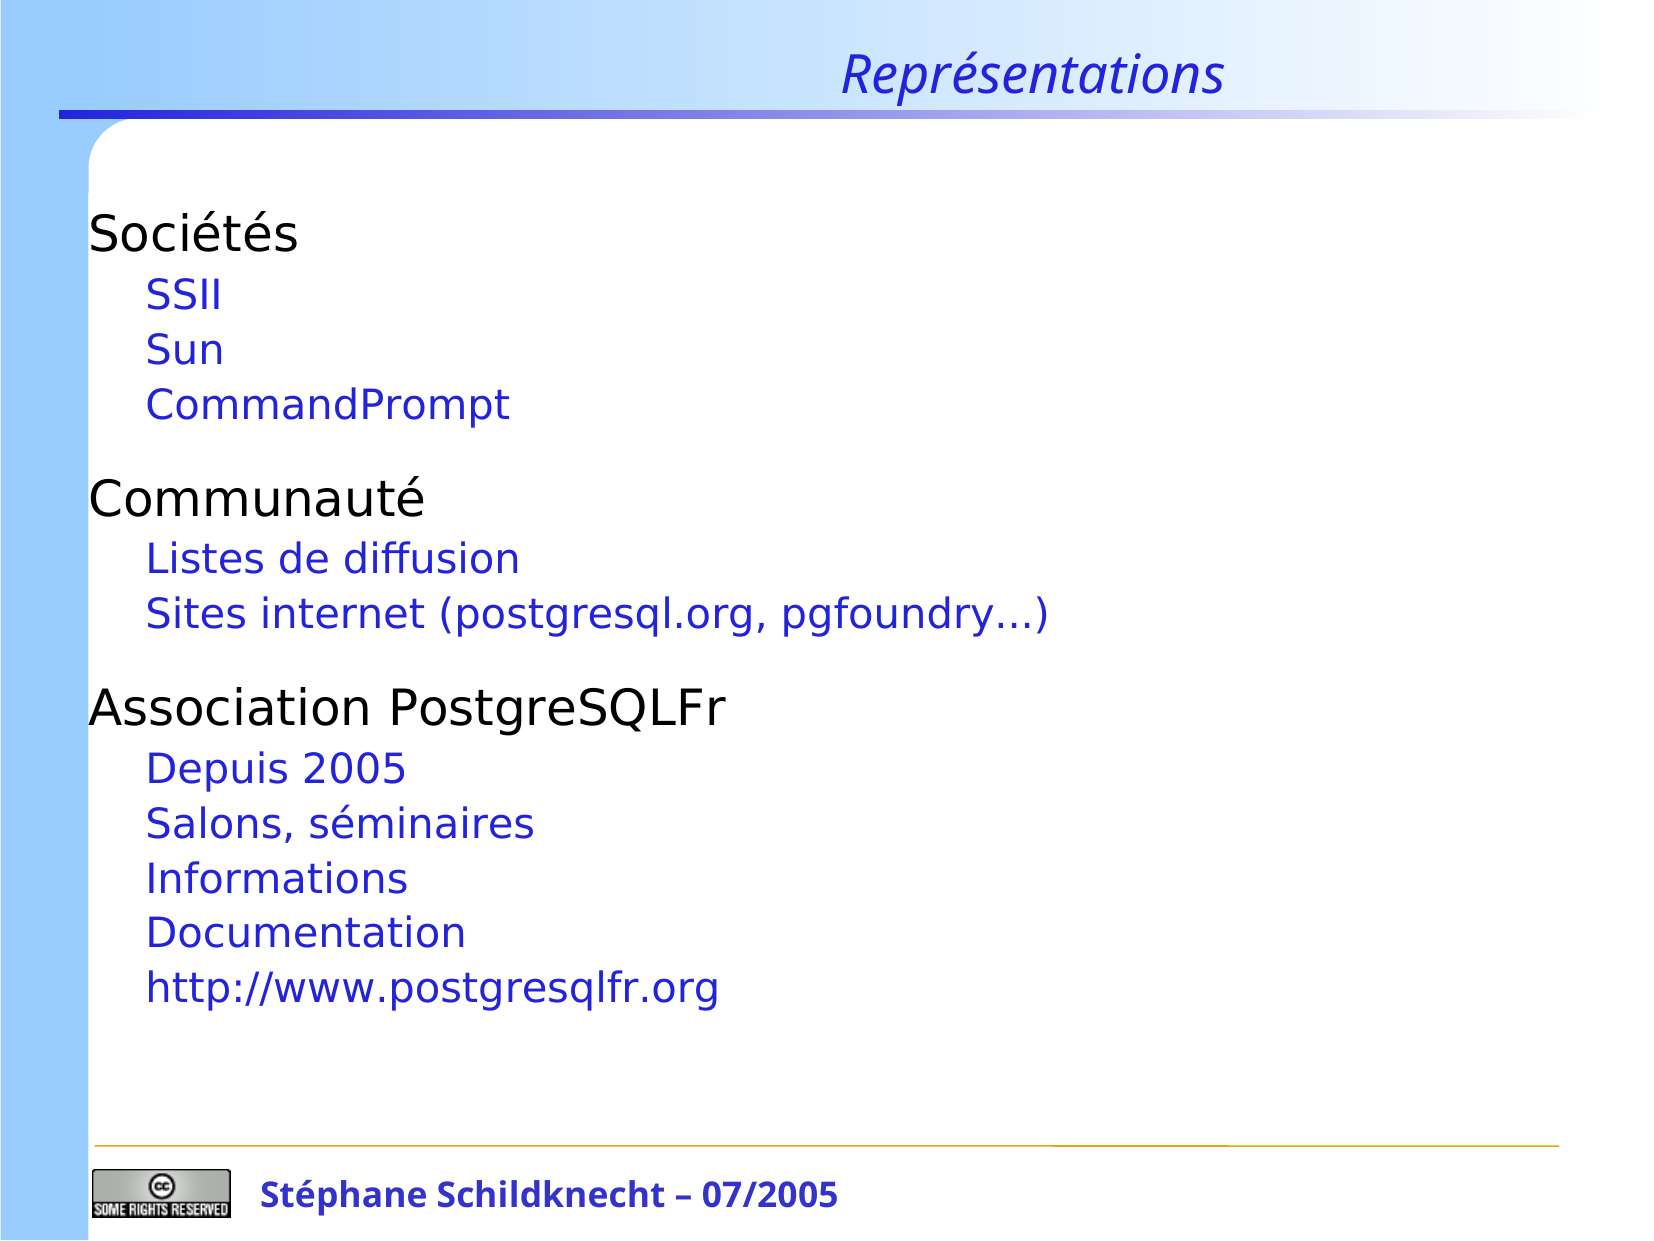

# Représentations
Sociétés
SSII
Sun
CommandPrompt
Communauté
Listes de diffusion
Sites internet (postgresql.org, pgfoundry...)
Association PostgreSQLFr
Depuis 2005
Salons, séminaires
Informations
Documentation
http://www.postgresqlfr.org